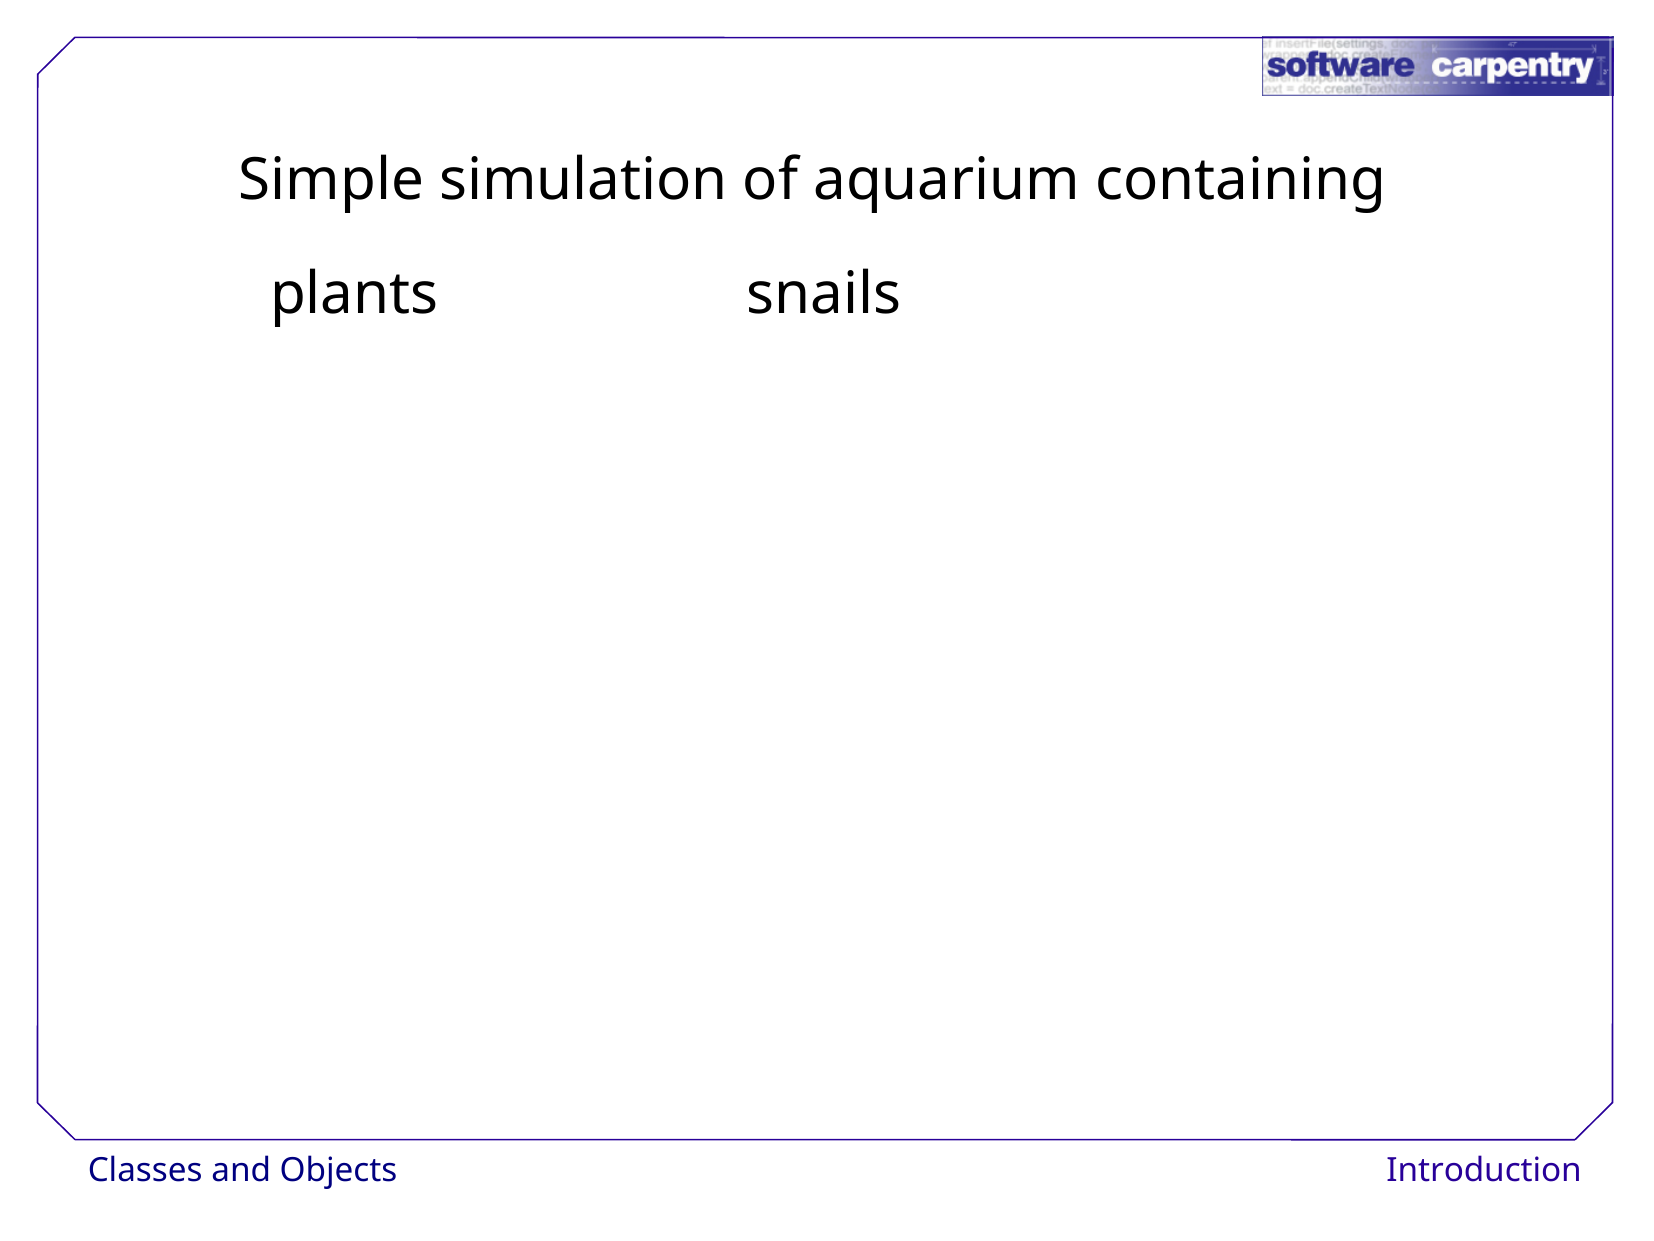

| Simple simulation of aquarium containing | | |
| --- | --- | --- |
| plants | snails | |